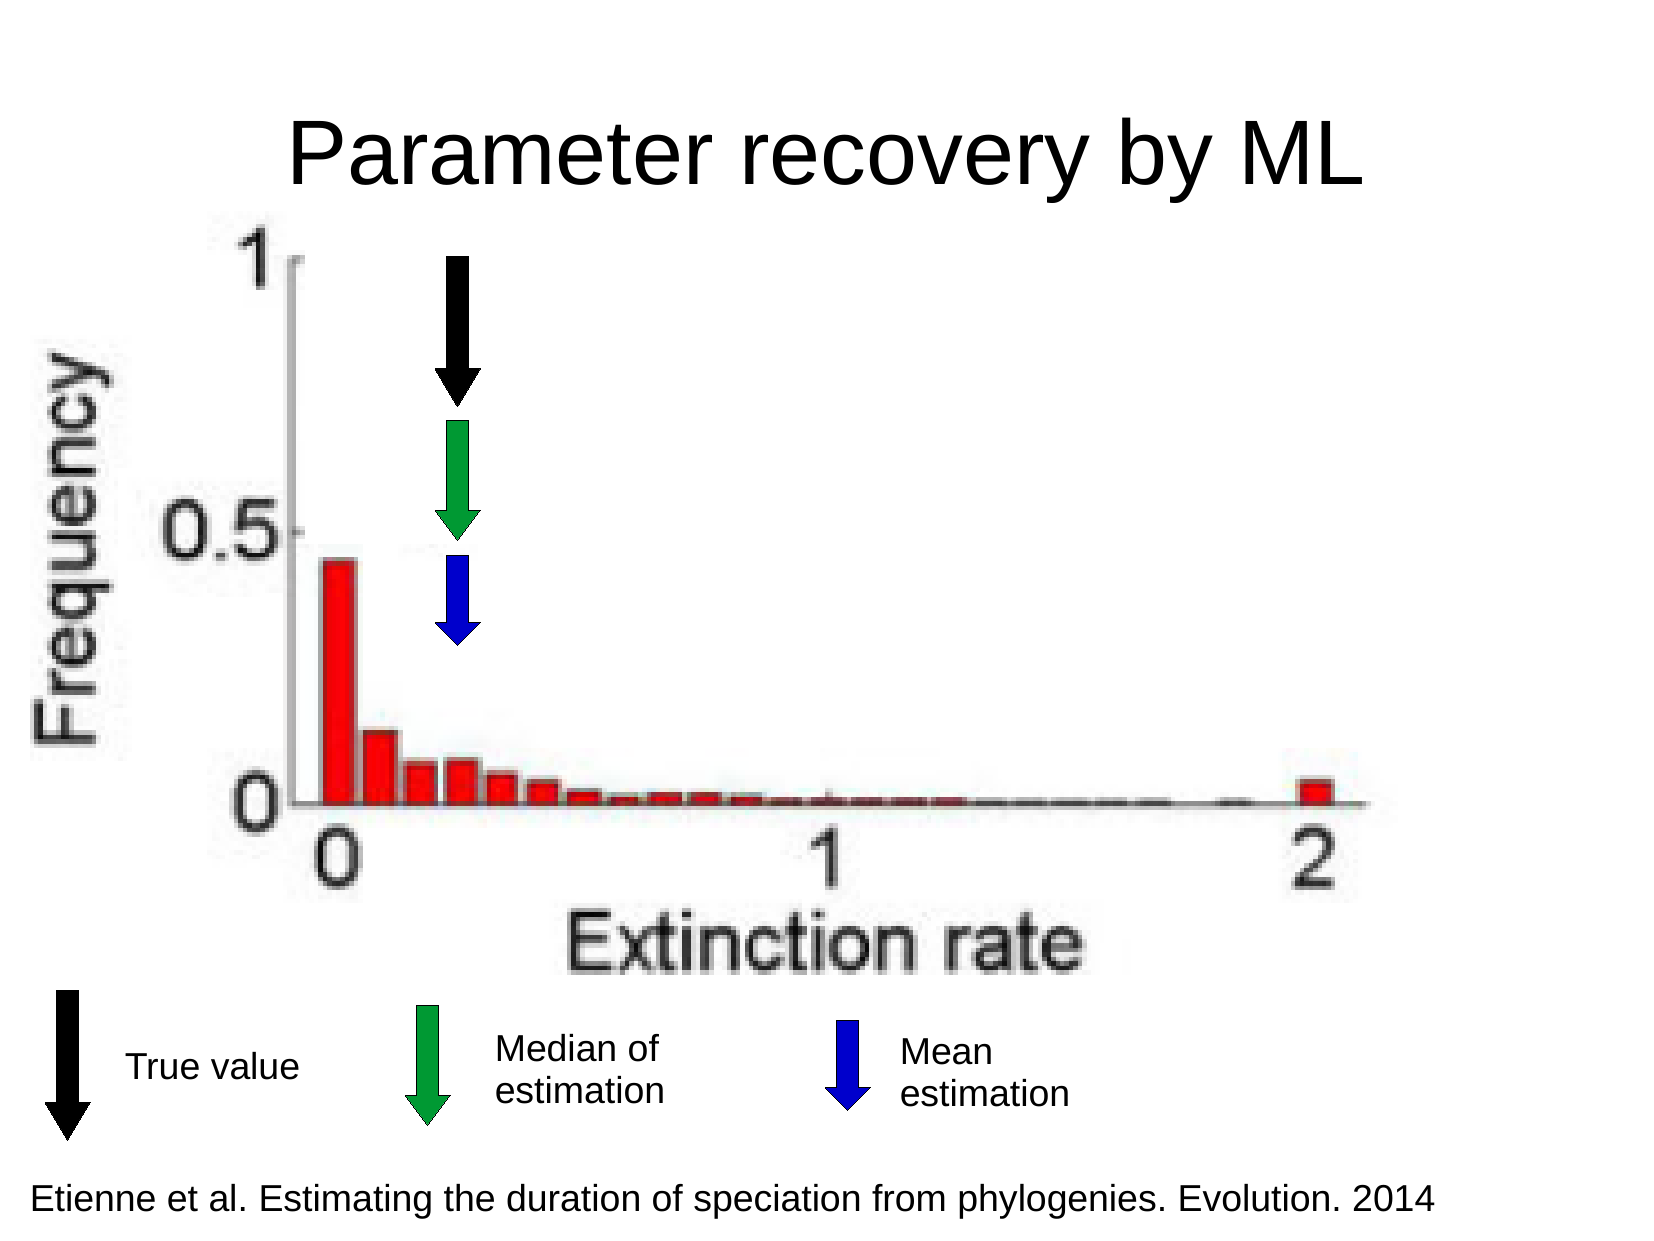

# Parameter recovery by ML
Median of estimation
Mean estimation
True value
Etienne et al. Estimating the duration of speciation from phylogenies. Evolution. 2014